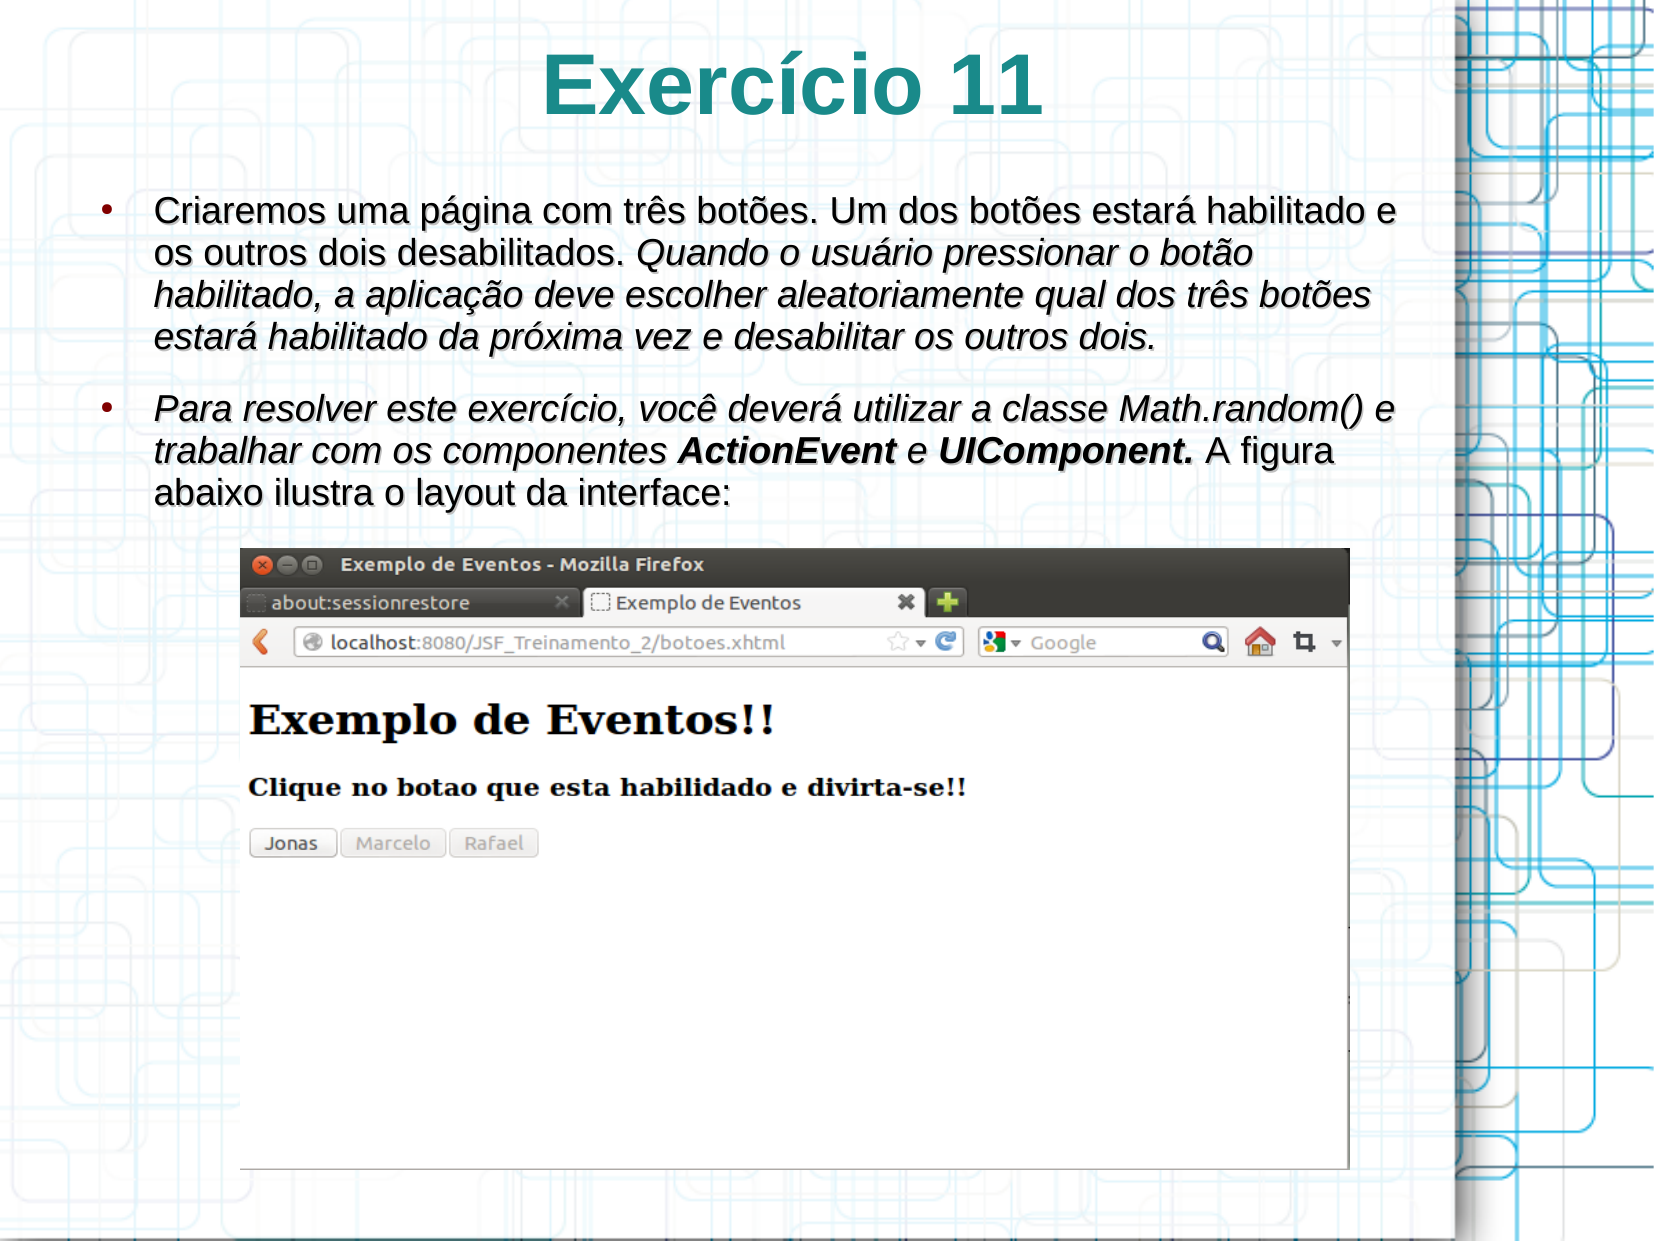

Exercício 11
Criaremos uma página com três botões. Um dos botões estará habilitado e os outros dois desabilitados. Quando o usuário pressionar o botão habilitado, a aplicação deve escolher aleatoriamente qual dos três botões estará habilitado da próxima vez e desabilitar os outros dois.
Para resolver este exercício, você deverá utilizar a classe Math.random() e trabalhar com os componentes ActionEvent e UIComponent. A figura abaixo ilustra o layout da interface:
#